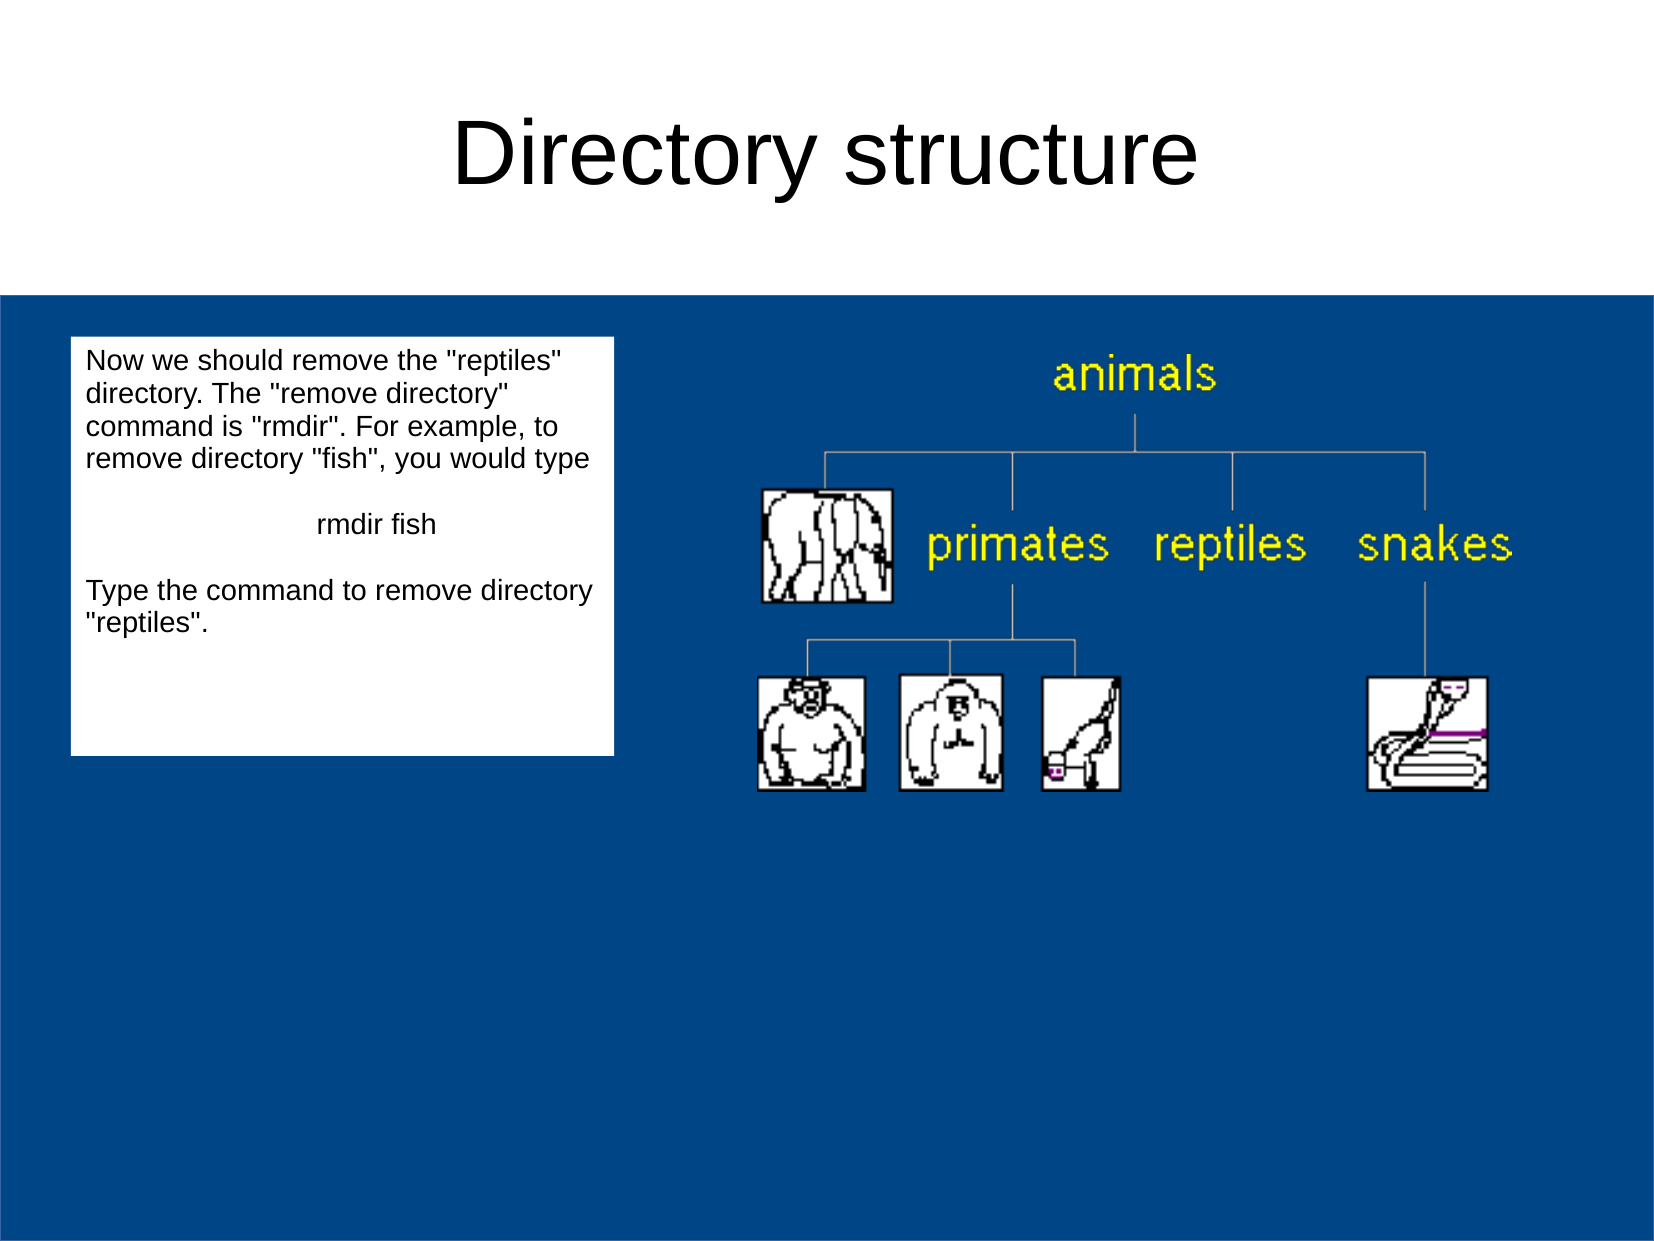

# Directory structure
Now we should remove the "reptiles" directory. The "remove directory" command is "rmdir". For example, to remove directory "fish", you would type
 rmdir fish
Type the command to remove directory "reptiles".